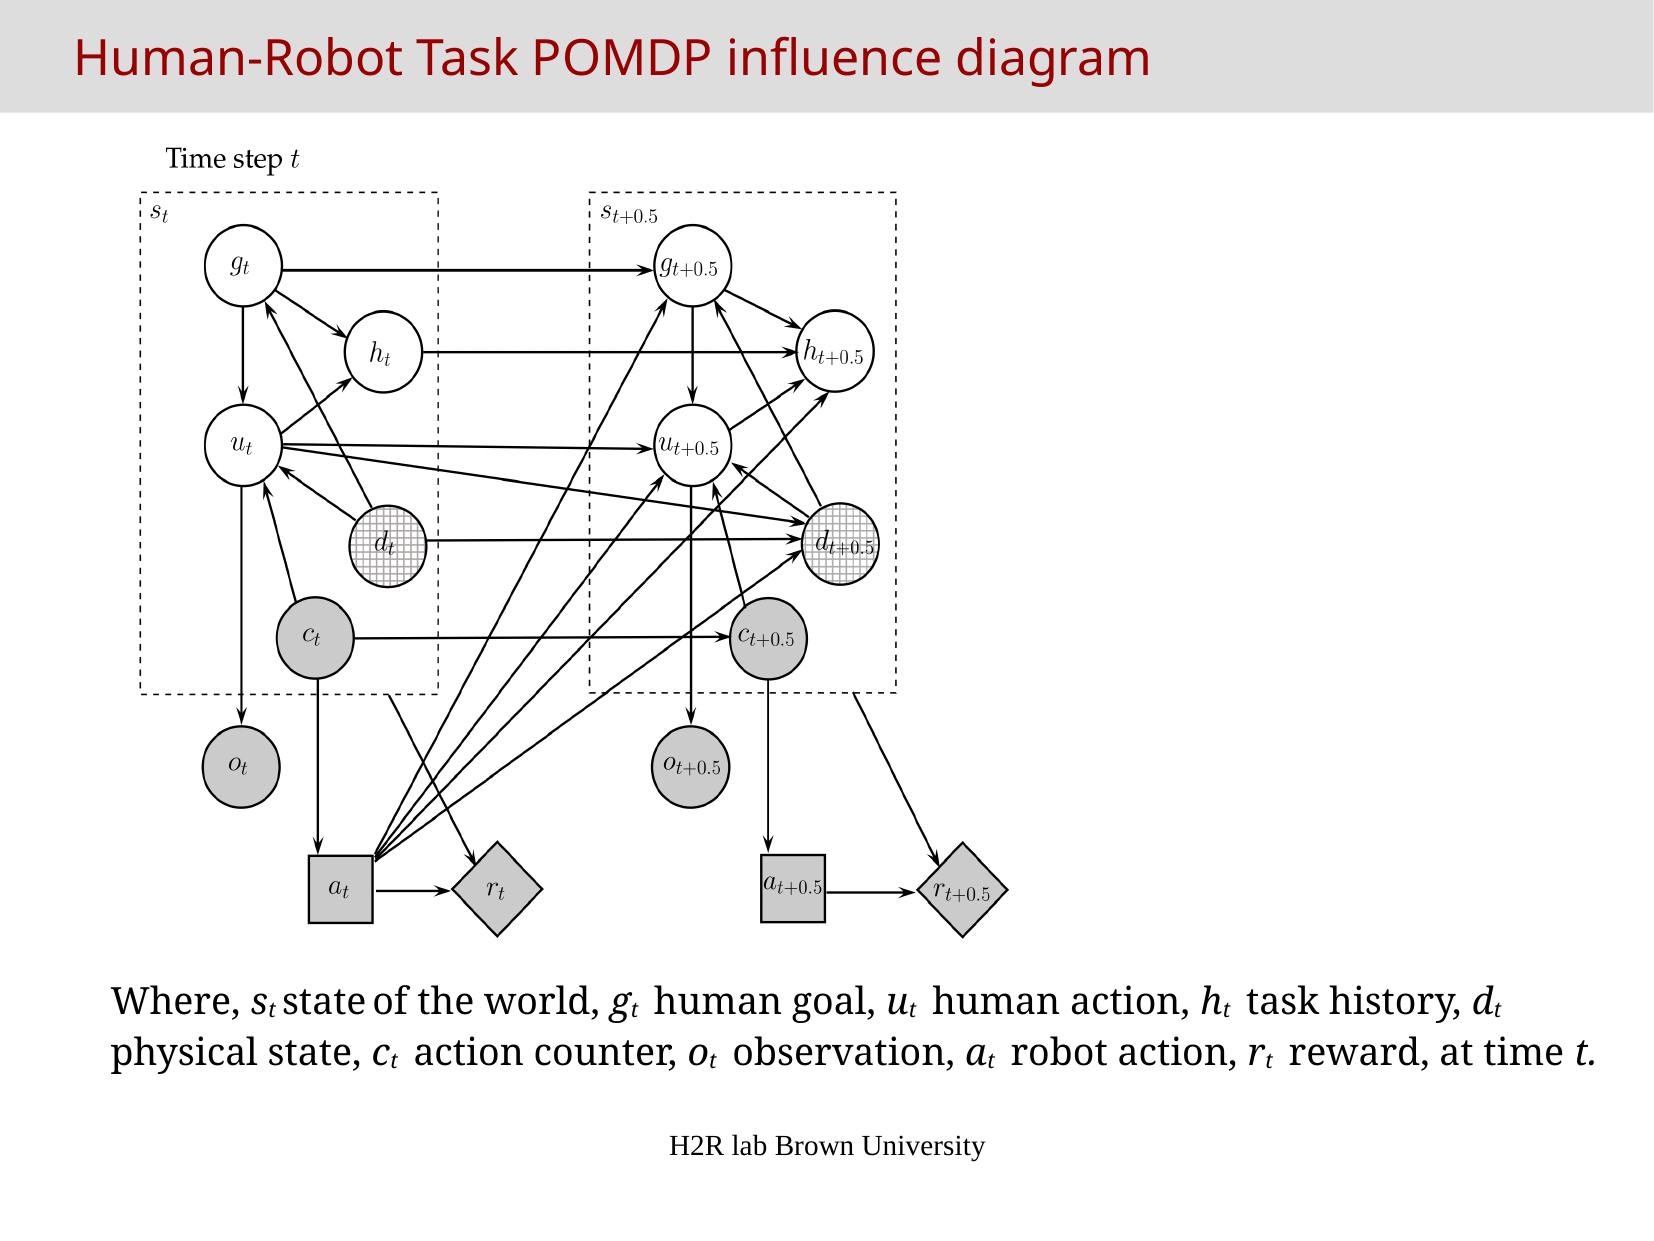

# Human-Robot Task POMDP influence diagram
Where, st state of the world, gt human goal, ut human action, ht task history, dt physical state, ct action counter, ot observation, at robot action, rt reward, at time t.
H2R lab Brown University